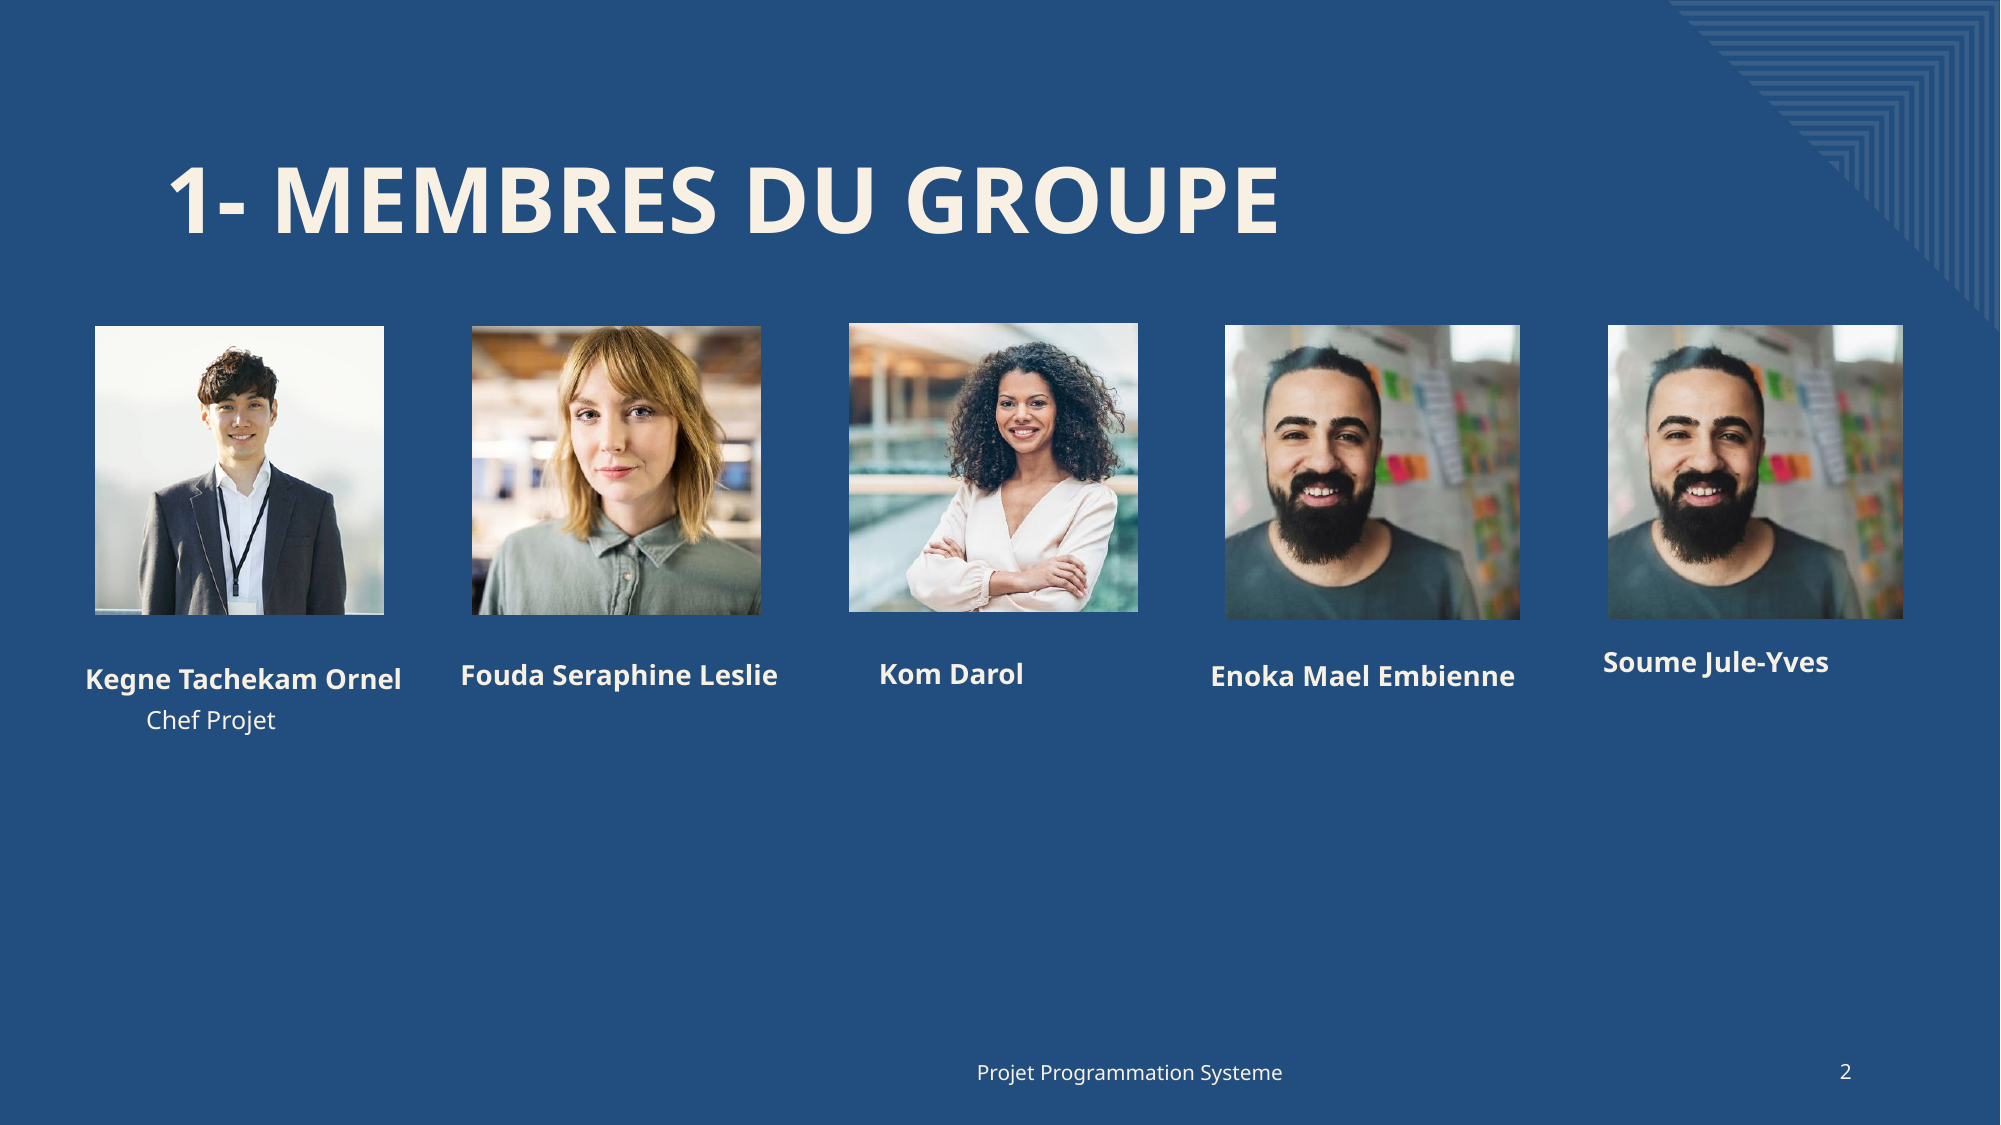

# 1- Membres du Groupe
Soume Jule-Yves
Kom Darol
Fouda Seraphine Leslie
Enoka Mael Embienne
Kegne Tachekam Ornel
Chef Projet
Projet Programmation Systeme